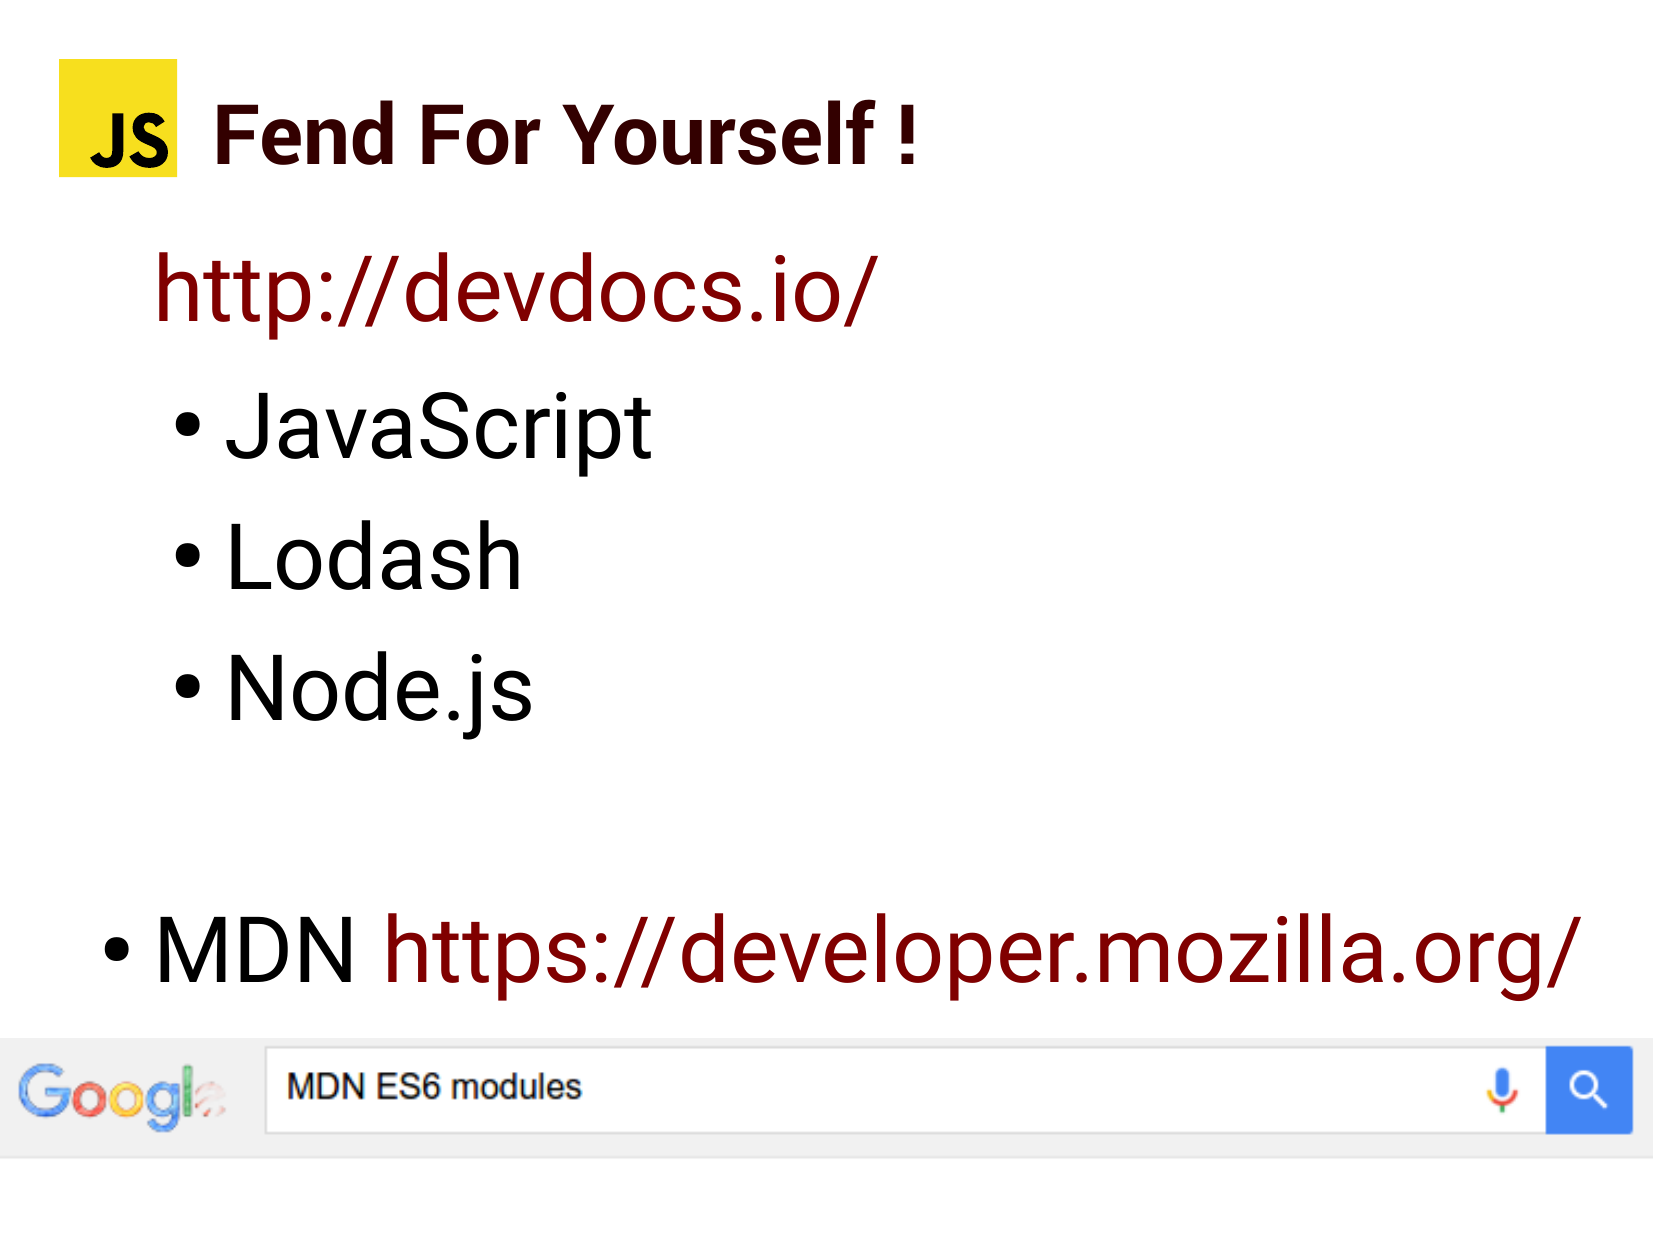

# Fend For Yourself !
http://devdocs.io/
JavaScript
Lodash
Node.js
MDN https://developer.mozilla.org/